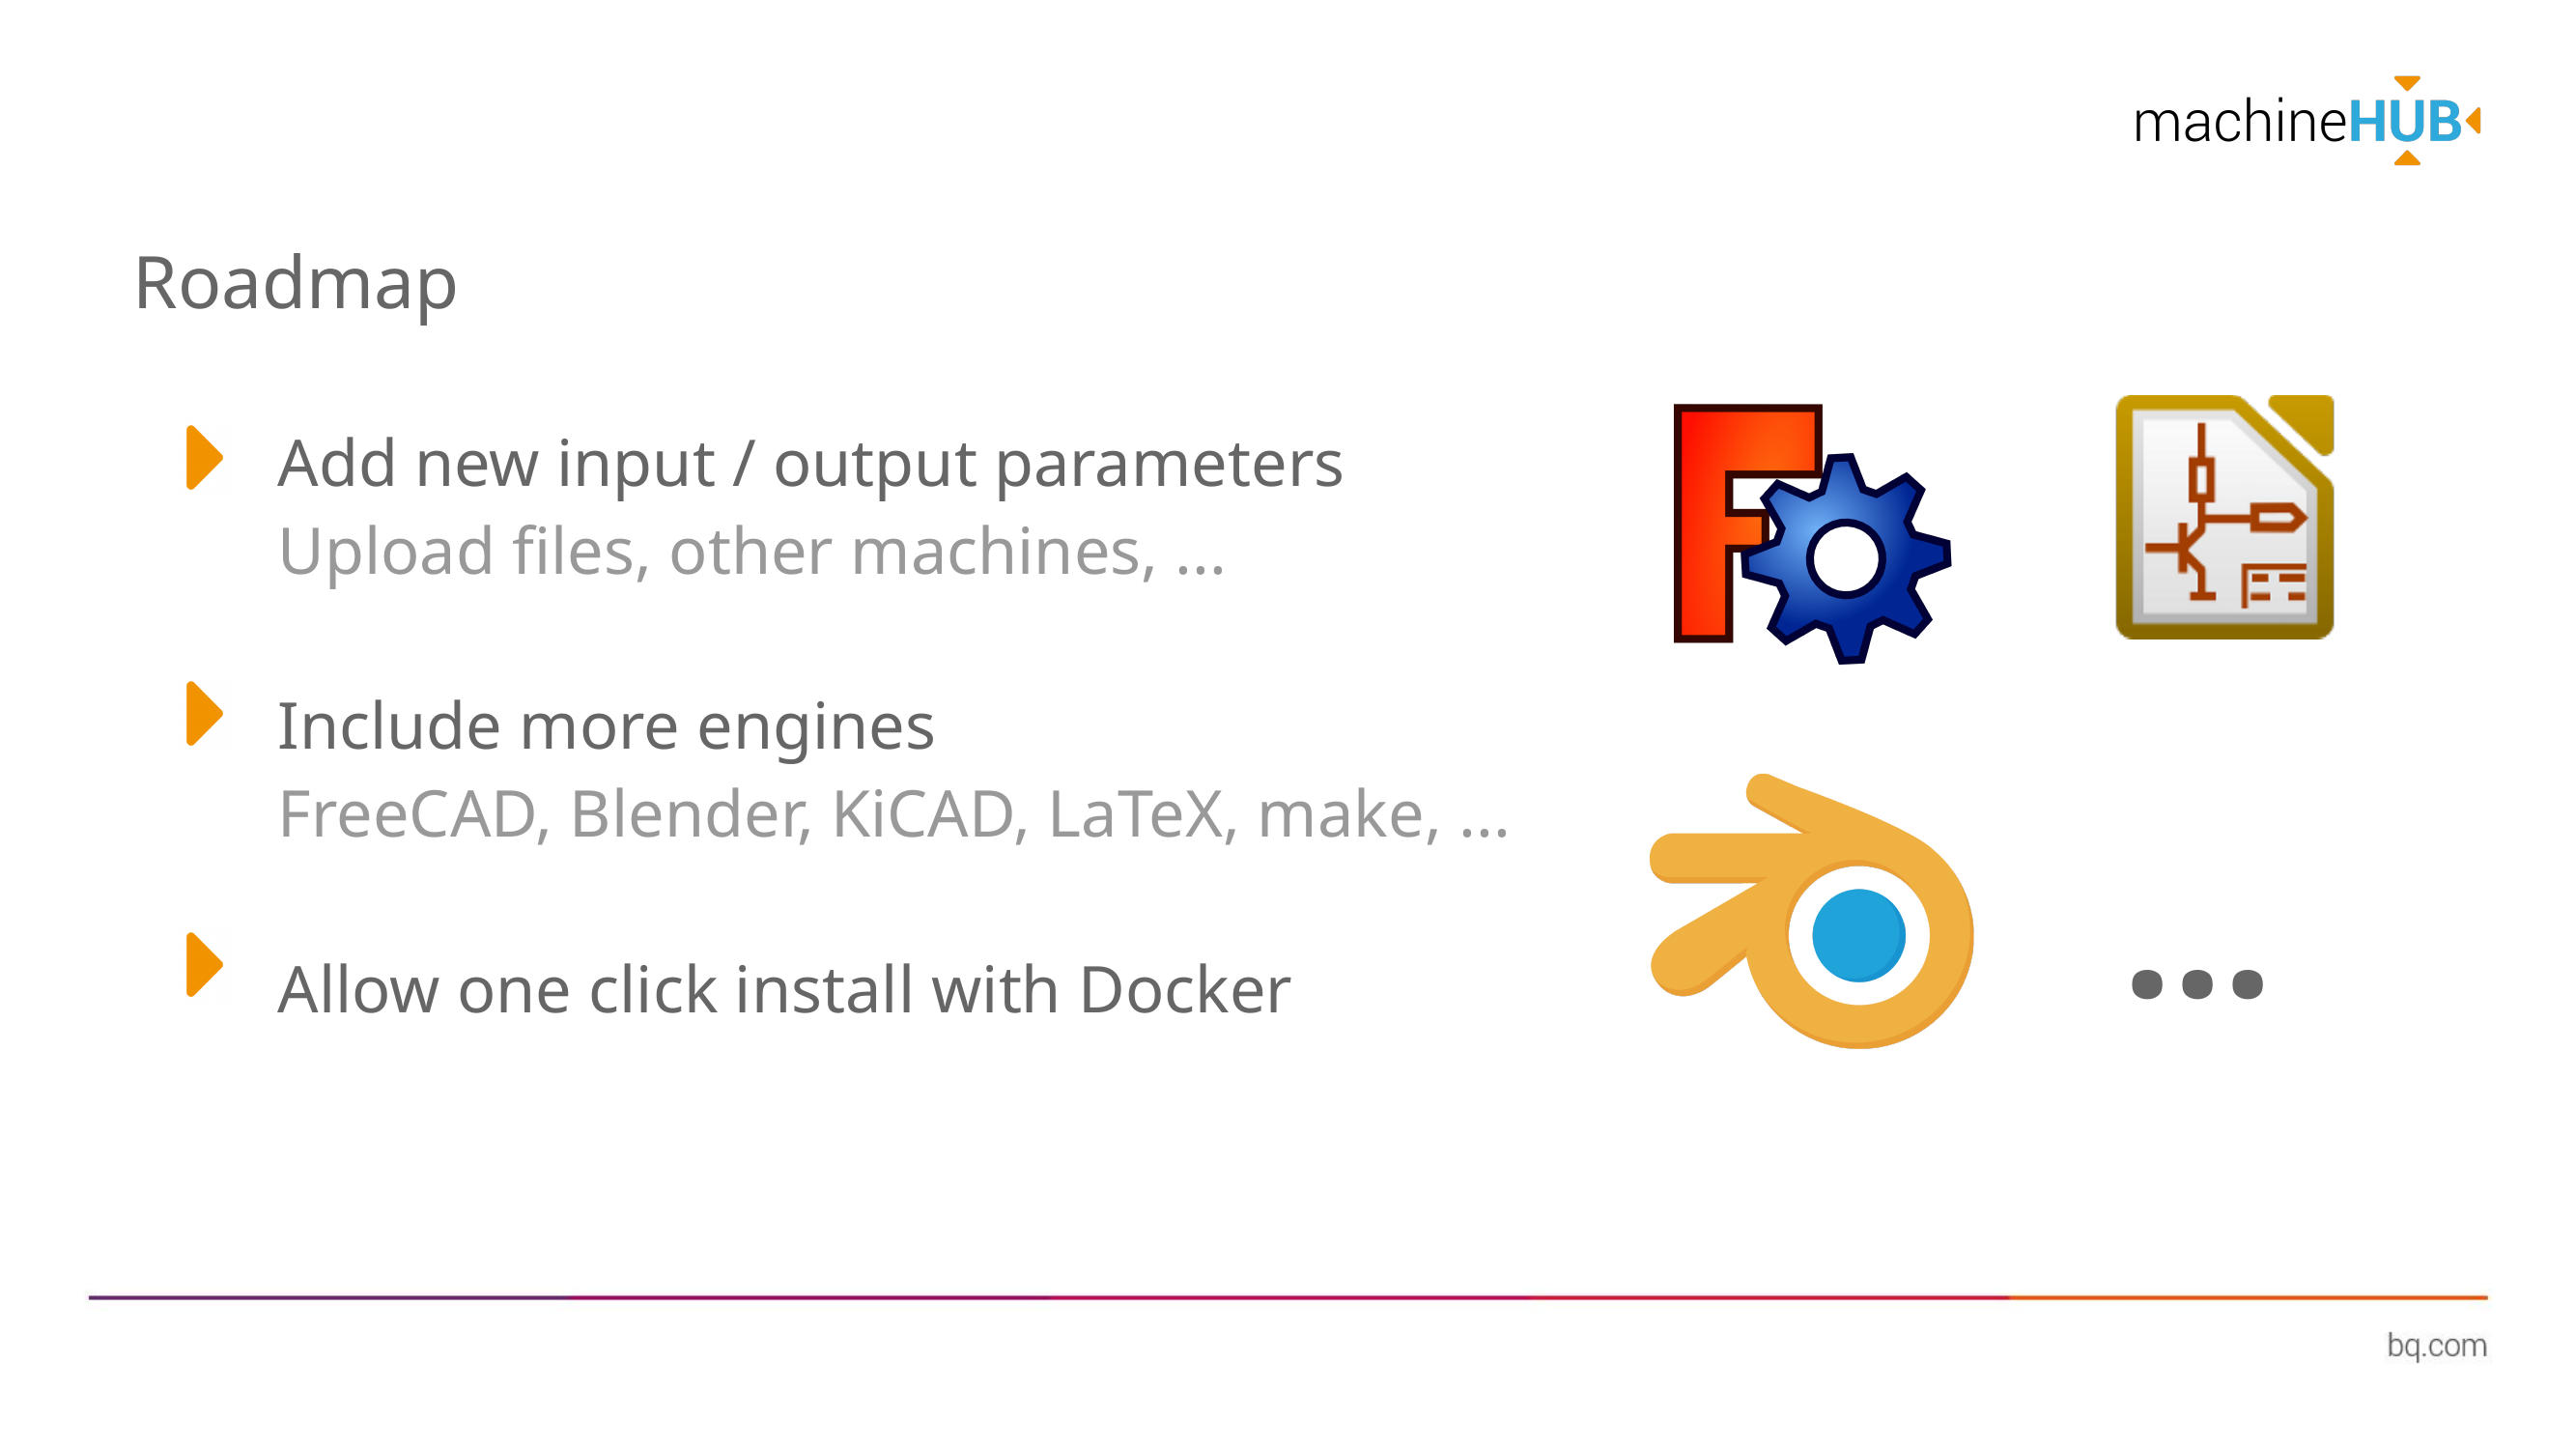

Roadmap
		Add new input / output parameters
		Upload files, other machines, ...
		Include more engines
		FreeCAD, Blender, KiCAD, LaTeX, make, ...
		Allow one click install with Docker
...